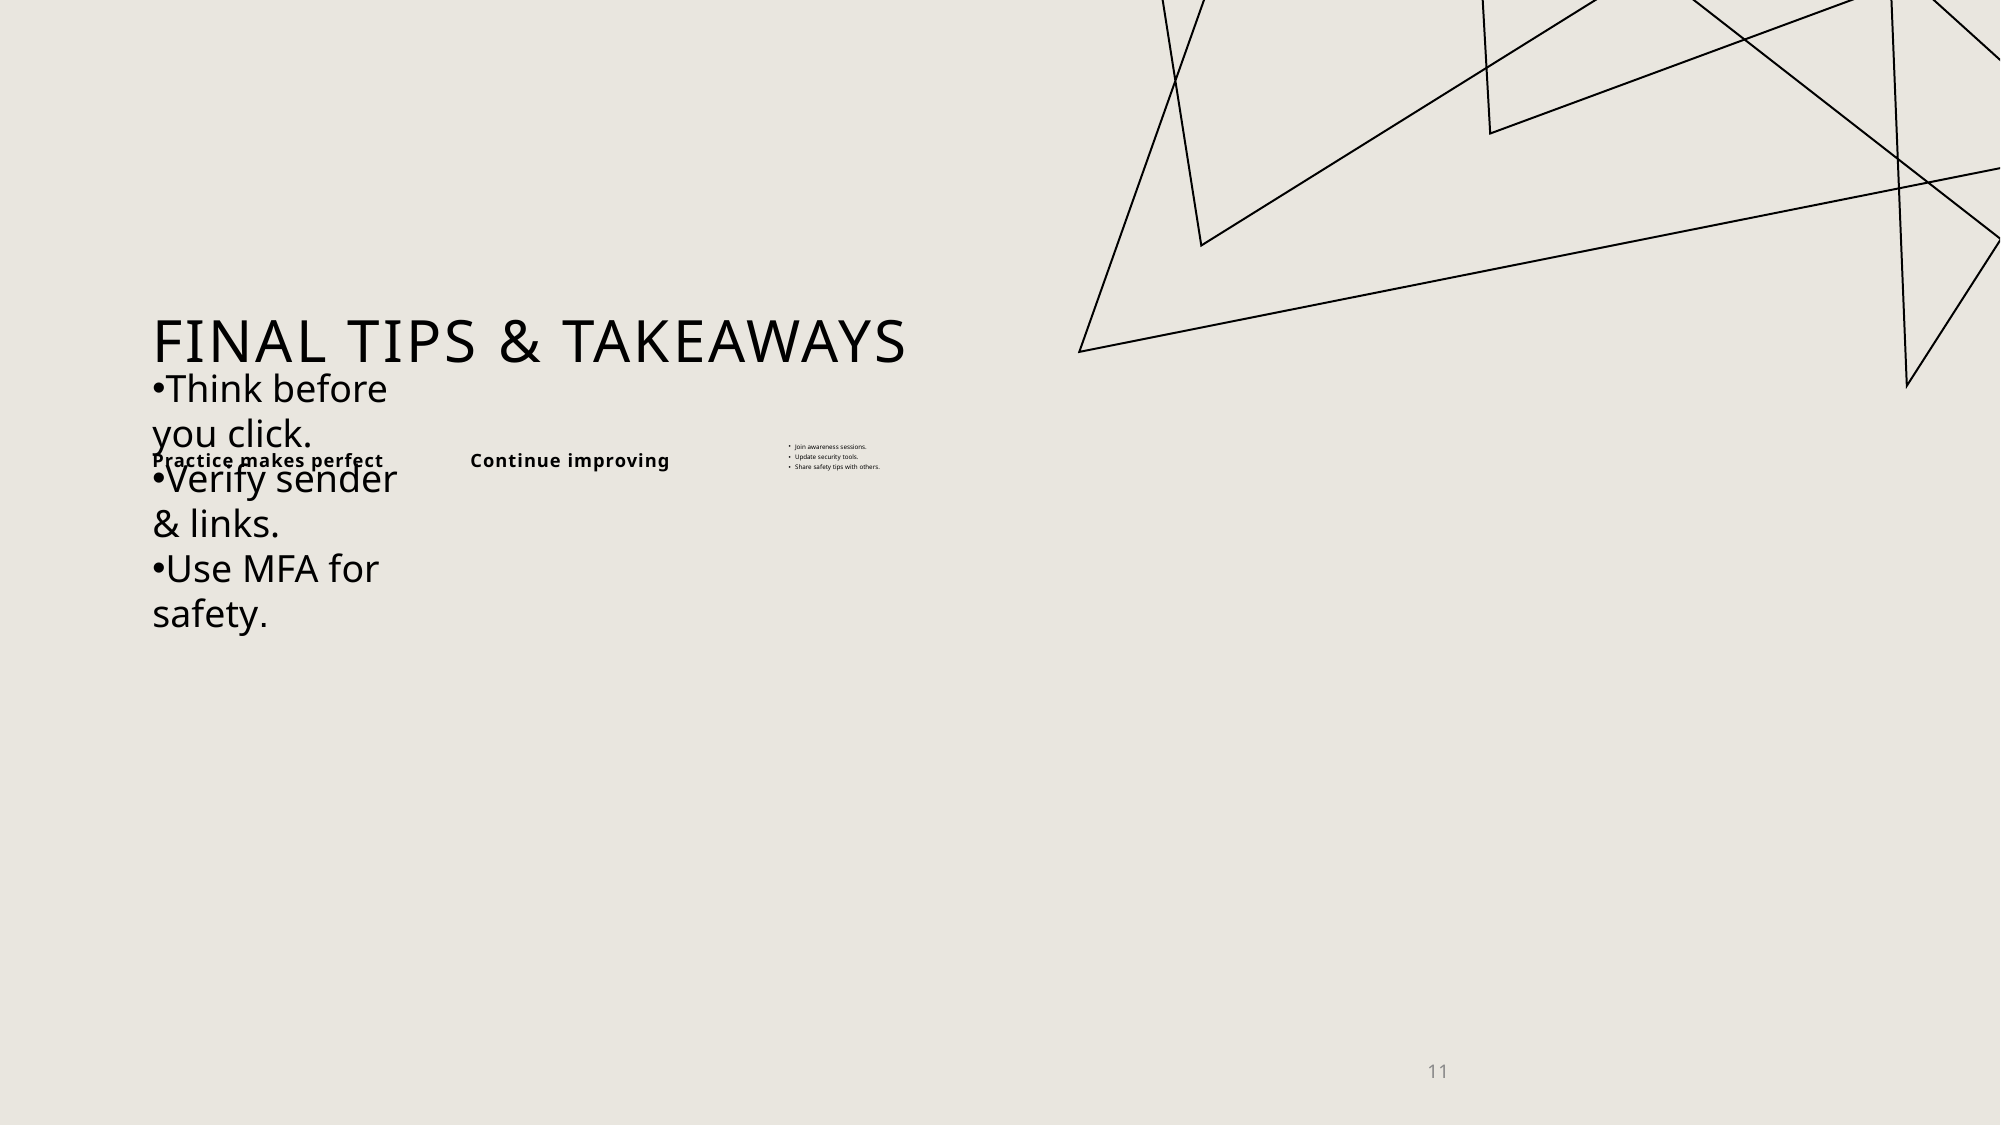

# Final tips & takeaways
Think before you click.
Verify sender & links.
Use MFA for safety.
Practice makes perfect
Continue improving
Join awareness sessions.
Update security tools.
Share safety tips with others.